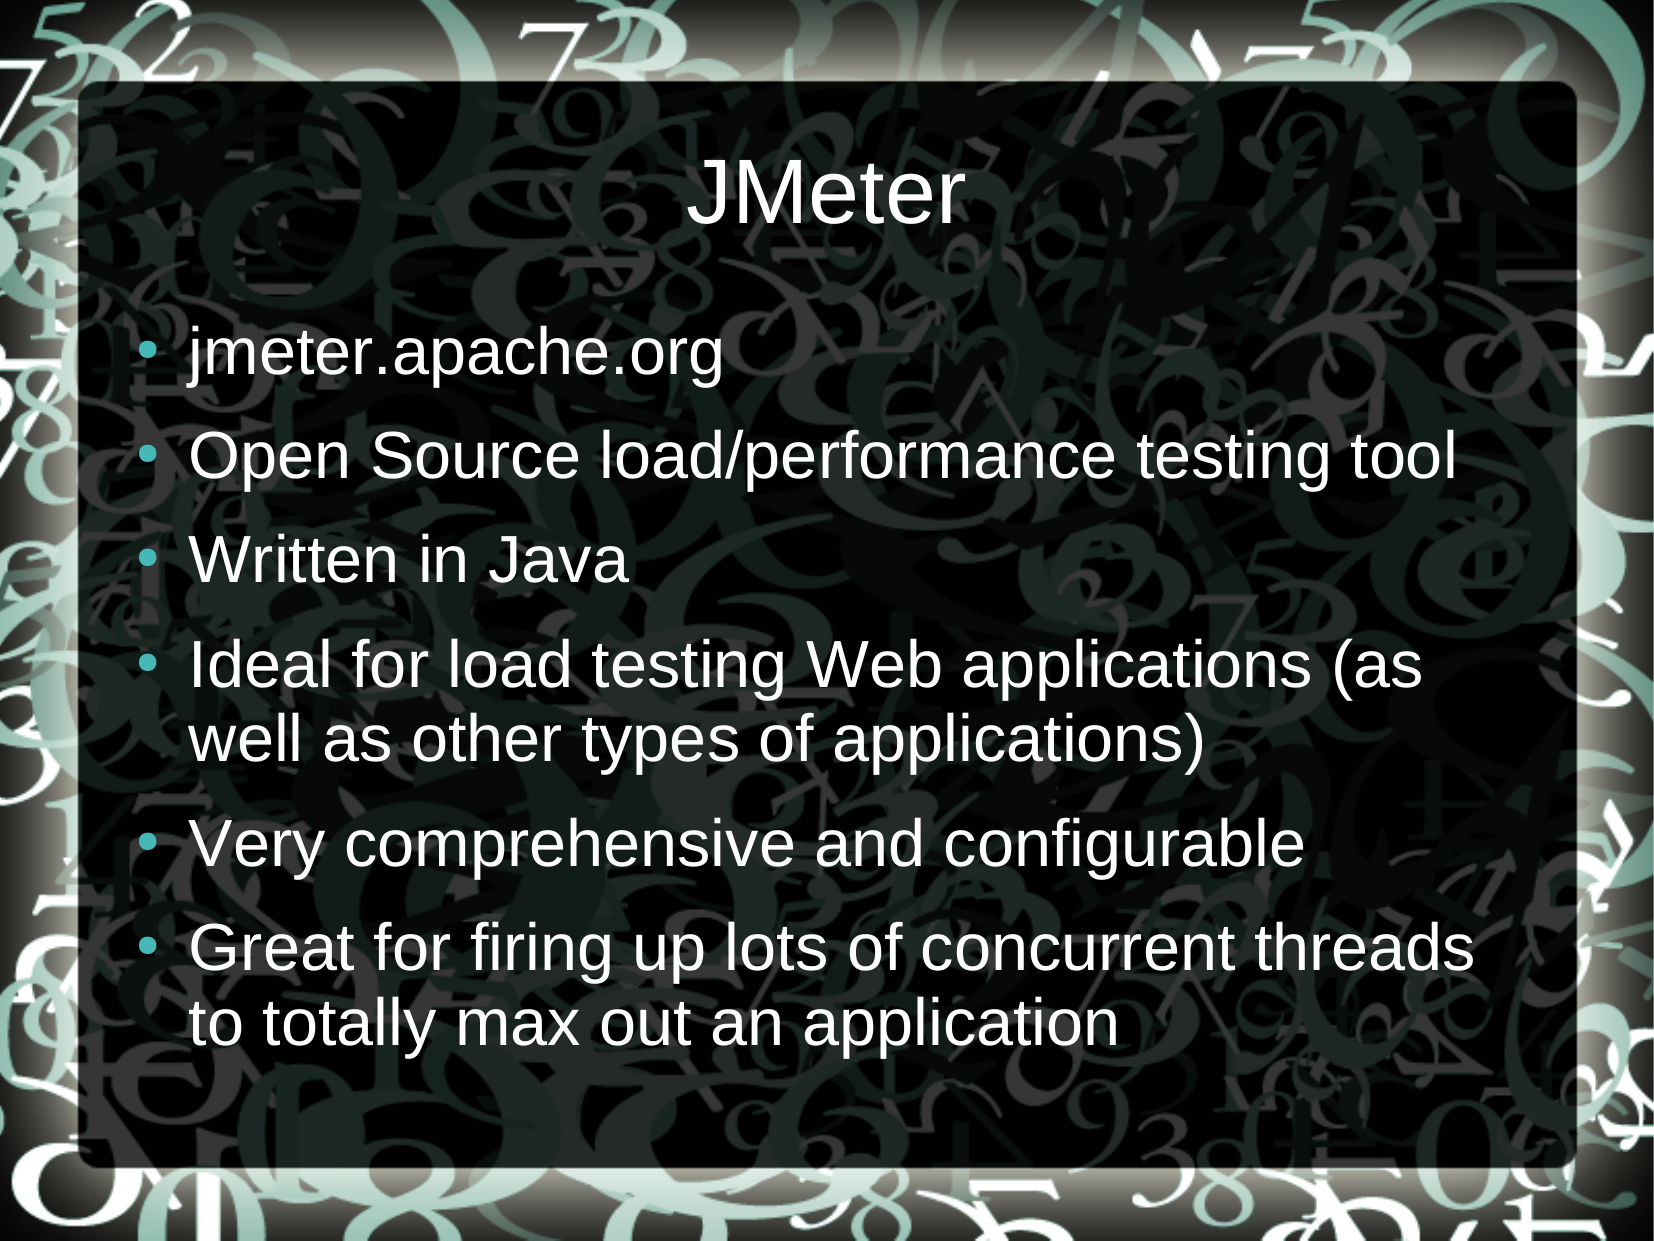

# JMeter
jmeter.apache.org
Open Source load/performance testing tool
Written in Java
Ideal for load testing Web applications (as well as other types of applications)
Very comprehensive and configurable
Great for firing up lots of concurrent threads to totally max out an application